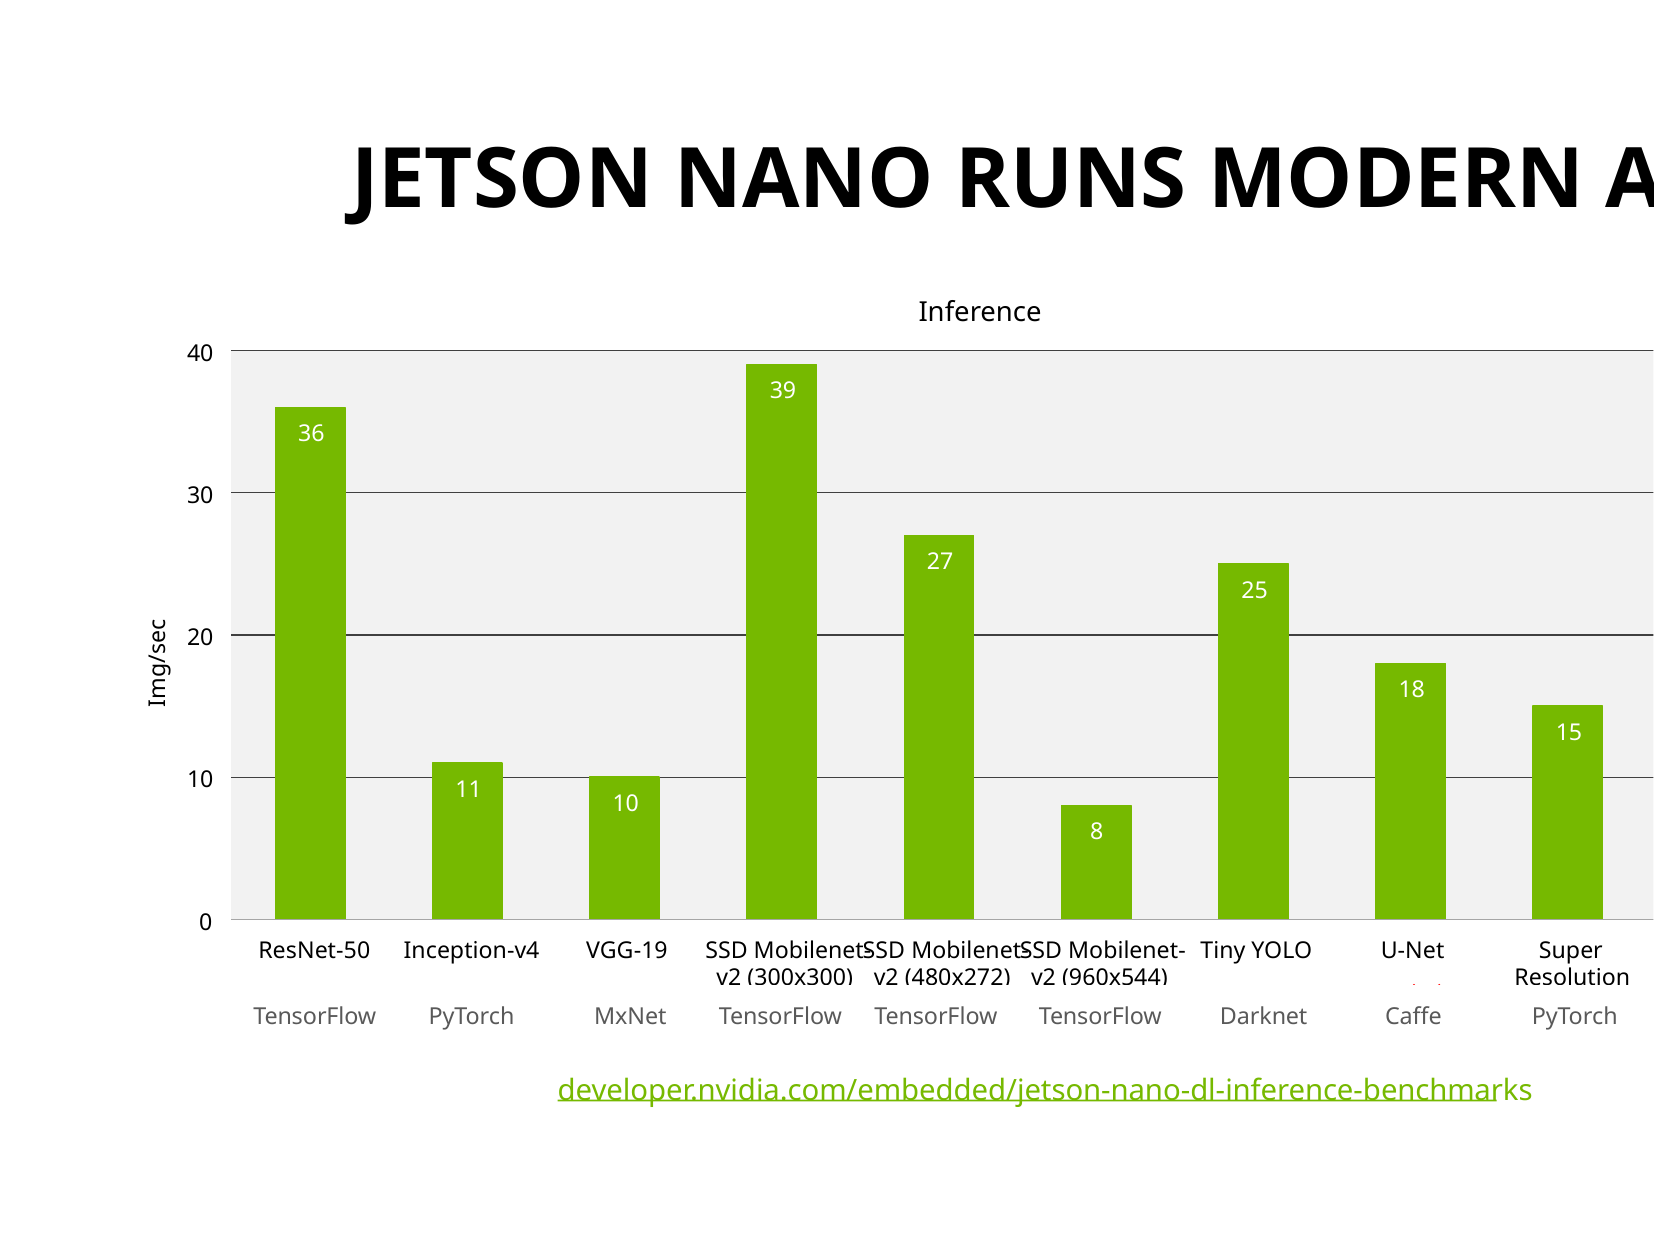

JETSON NANO RUNS MODERN AI
Inference
40
39
36
30
27
25
20
Img/sec
18
15
14
10
11
10
8
0
ResNet-50
Inception-v4
VGG-19
SSD Mobilenet-
SSD Mobilenet-
SSD Mobilenet-
Tiny YOLO
U-Net
Super
OpenPose
v2 (300x300)
v2 (480x272)
v2 (960x544)
Resolution
Not supported/Does not run
TensorFlow
PyTorch
MxNet
TensorFlow
TensorFlow
TensorFlow
Darknet
Caffe
PyTorch
Caffe
Jetson Nano
developer.nvidia.com/embedded/jetson-nano-dl-inference-benchmarks
13